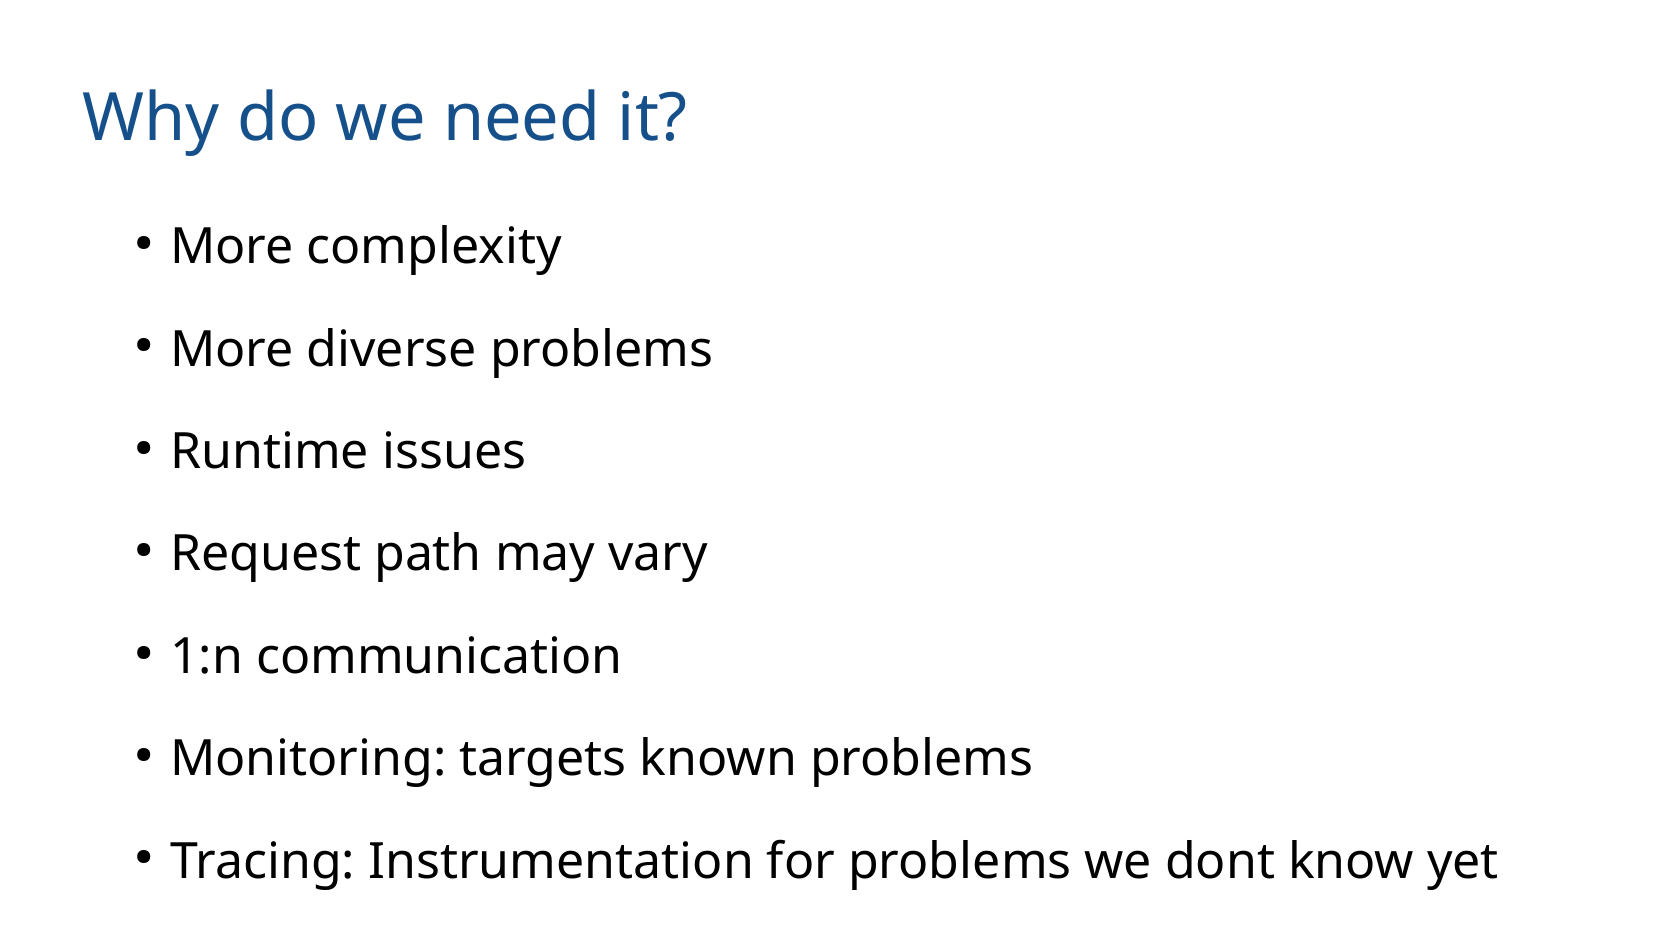

# Why do we need it?
More complexity
More diverse problems
Runtime issues
Request path may vary
1:n communication
Monitoring: targets known problems
Tracing: Instrumentation for problems we dont know yet